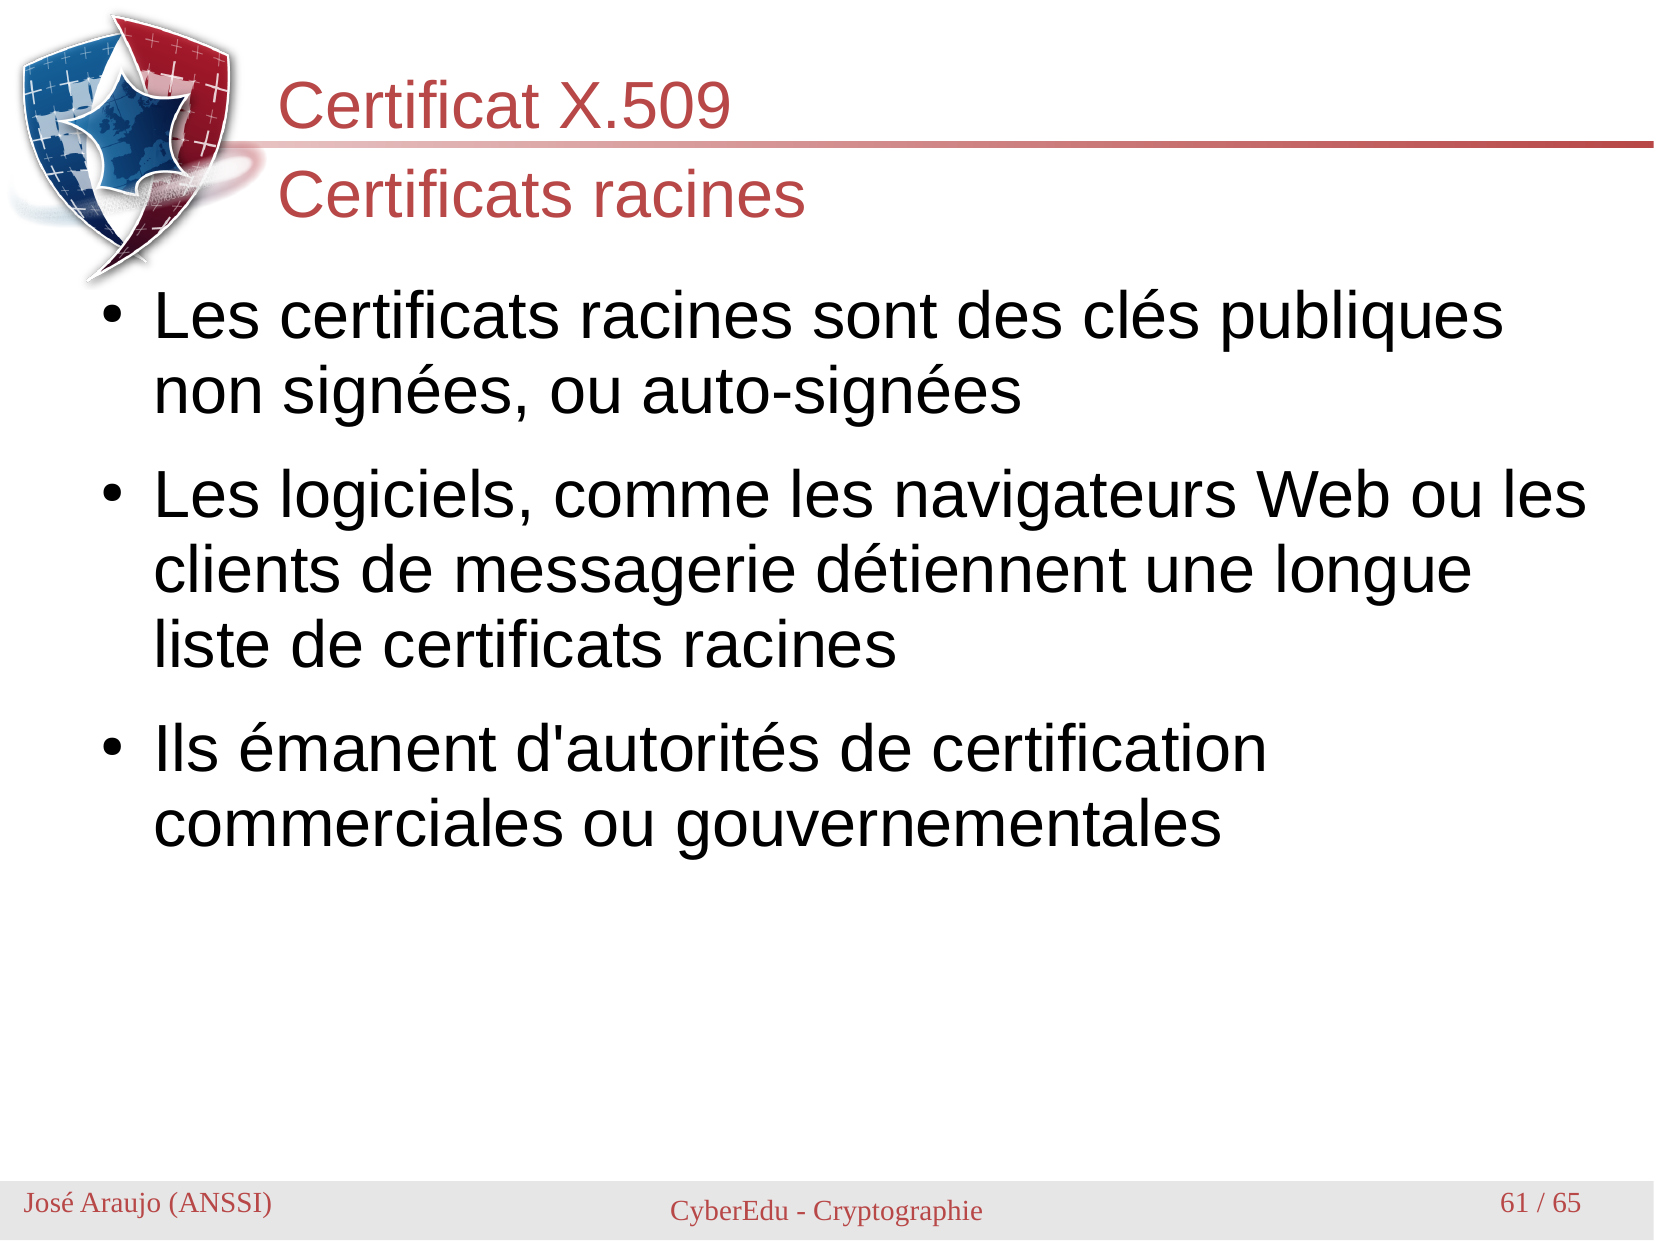

# Certificat X.509 Certificats racines
Les certificats racines sont des clés publiques non signées, ou auto-signées
Les logiciels, comme les navigateurs Web ou les clients de messagerie détiennent une longue liste de certificats racines
Ils émanent d'autorités de certification commerciales ou gouvernementales